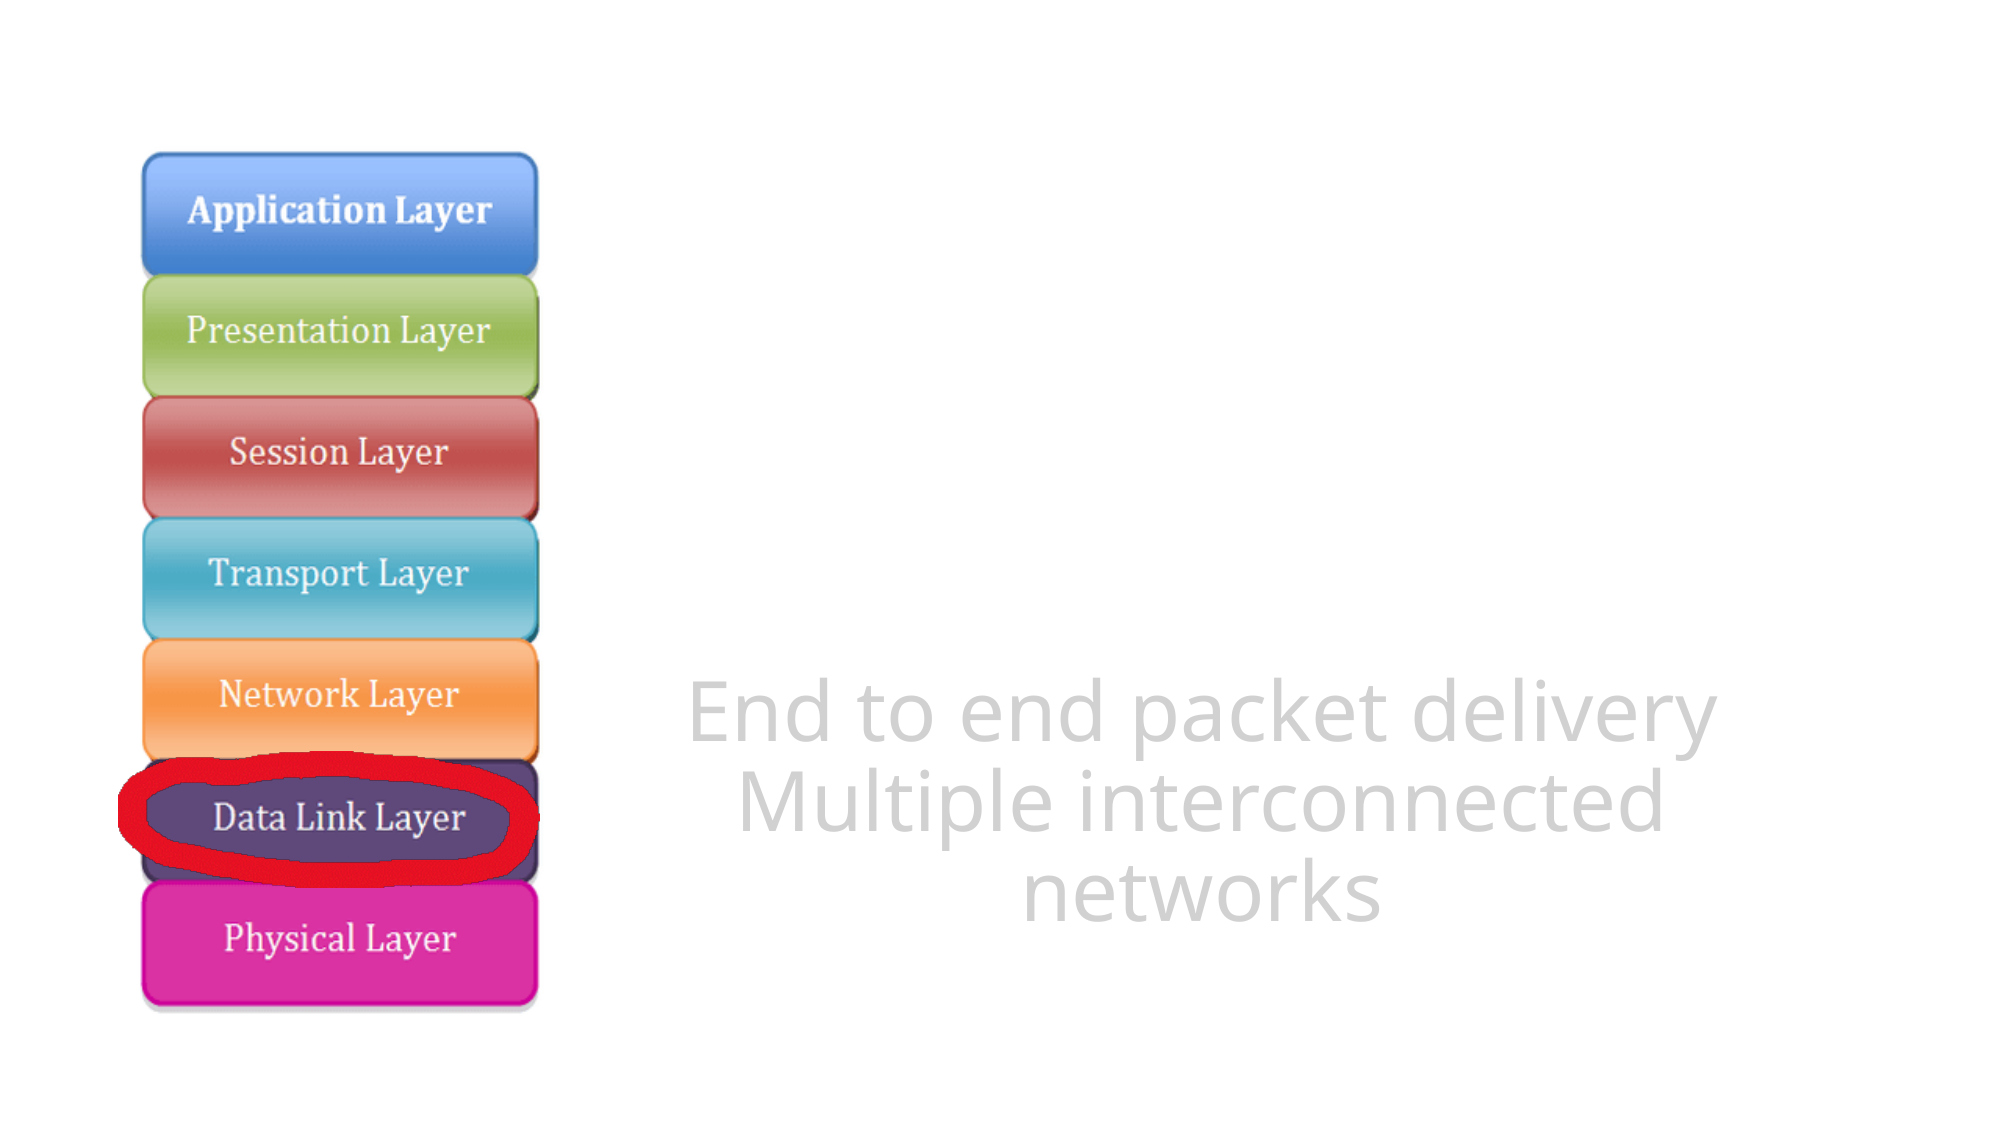

# Data Link Layer
End to end packet delivery
Multiple interconnected networks